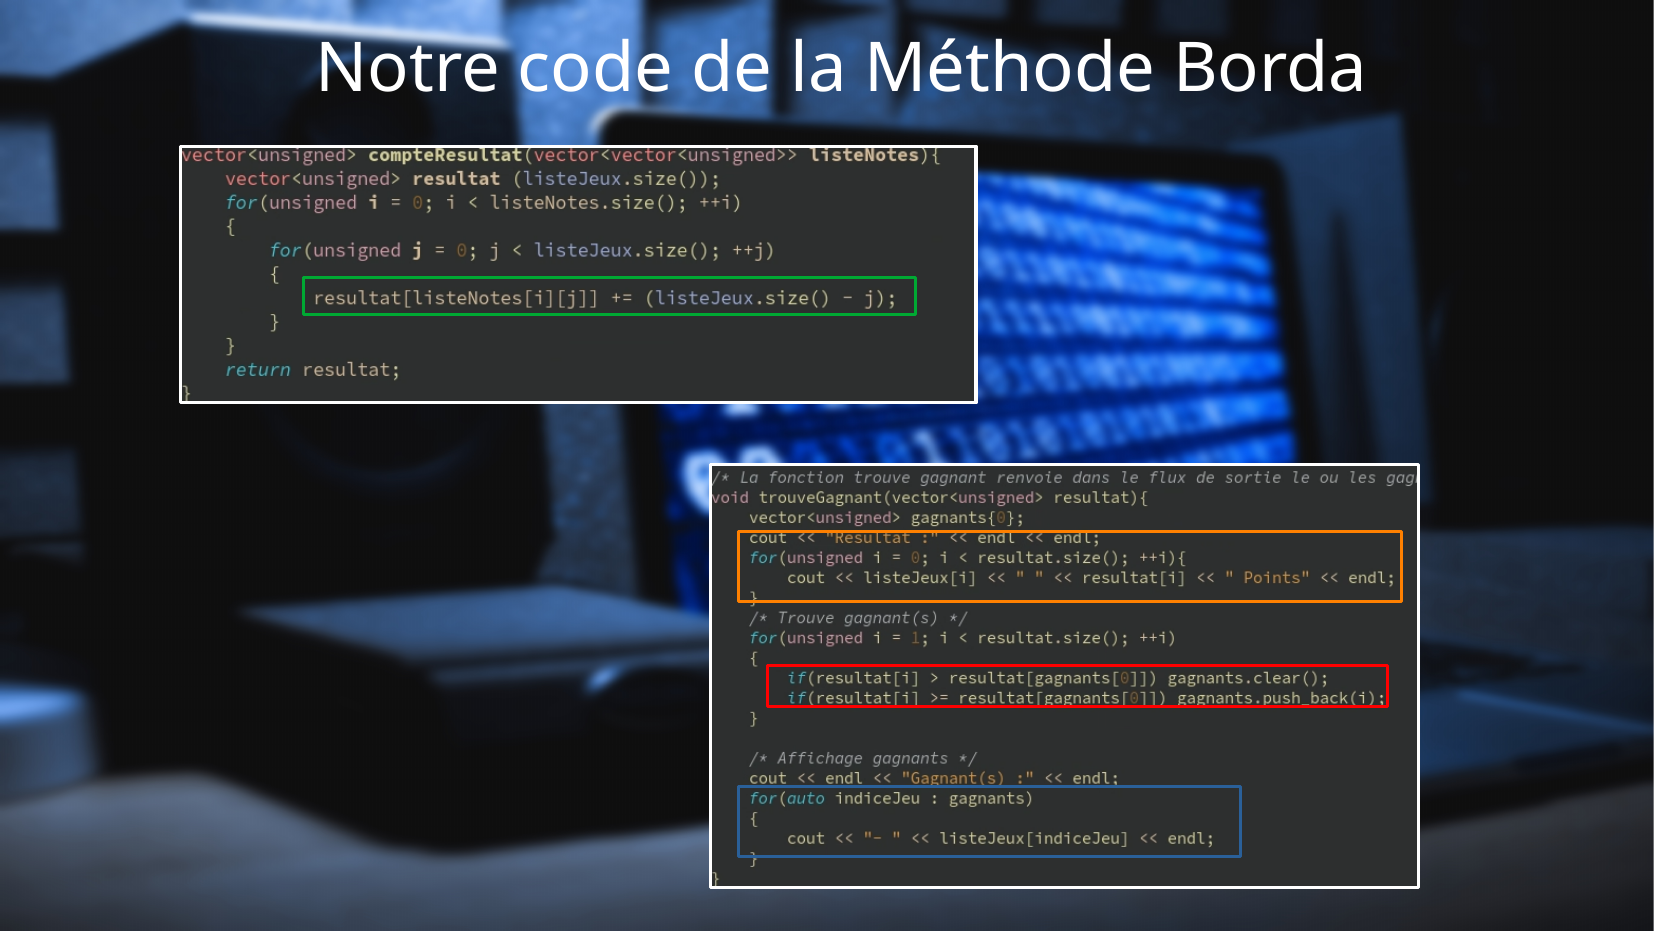

# Notre code de la Méthode Borda